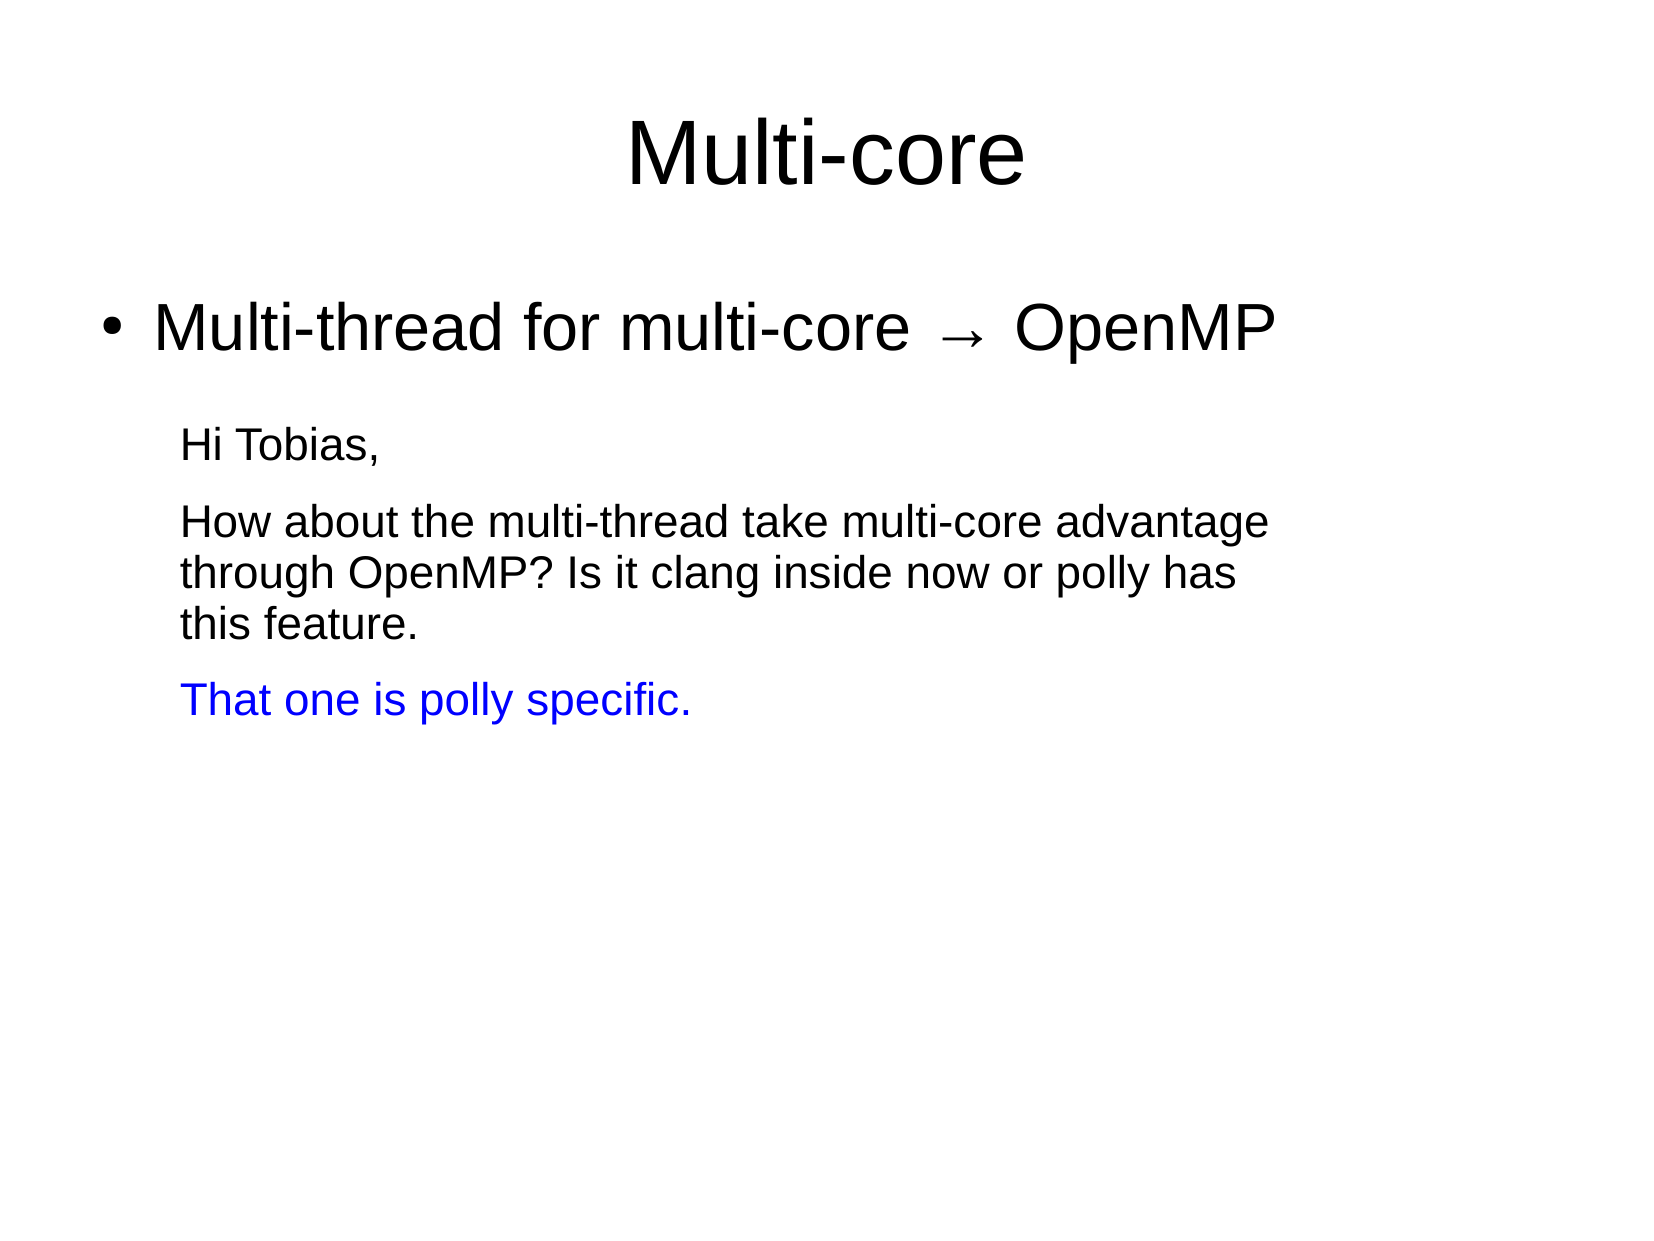

# Multi-core
Multi-thread for multi-core → OpenMP
Hi Tobias,
How about the multi-thread take multi-core advantage through OpenMP? Is it clang inside now or polly has this feature.
That one is polly specific.